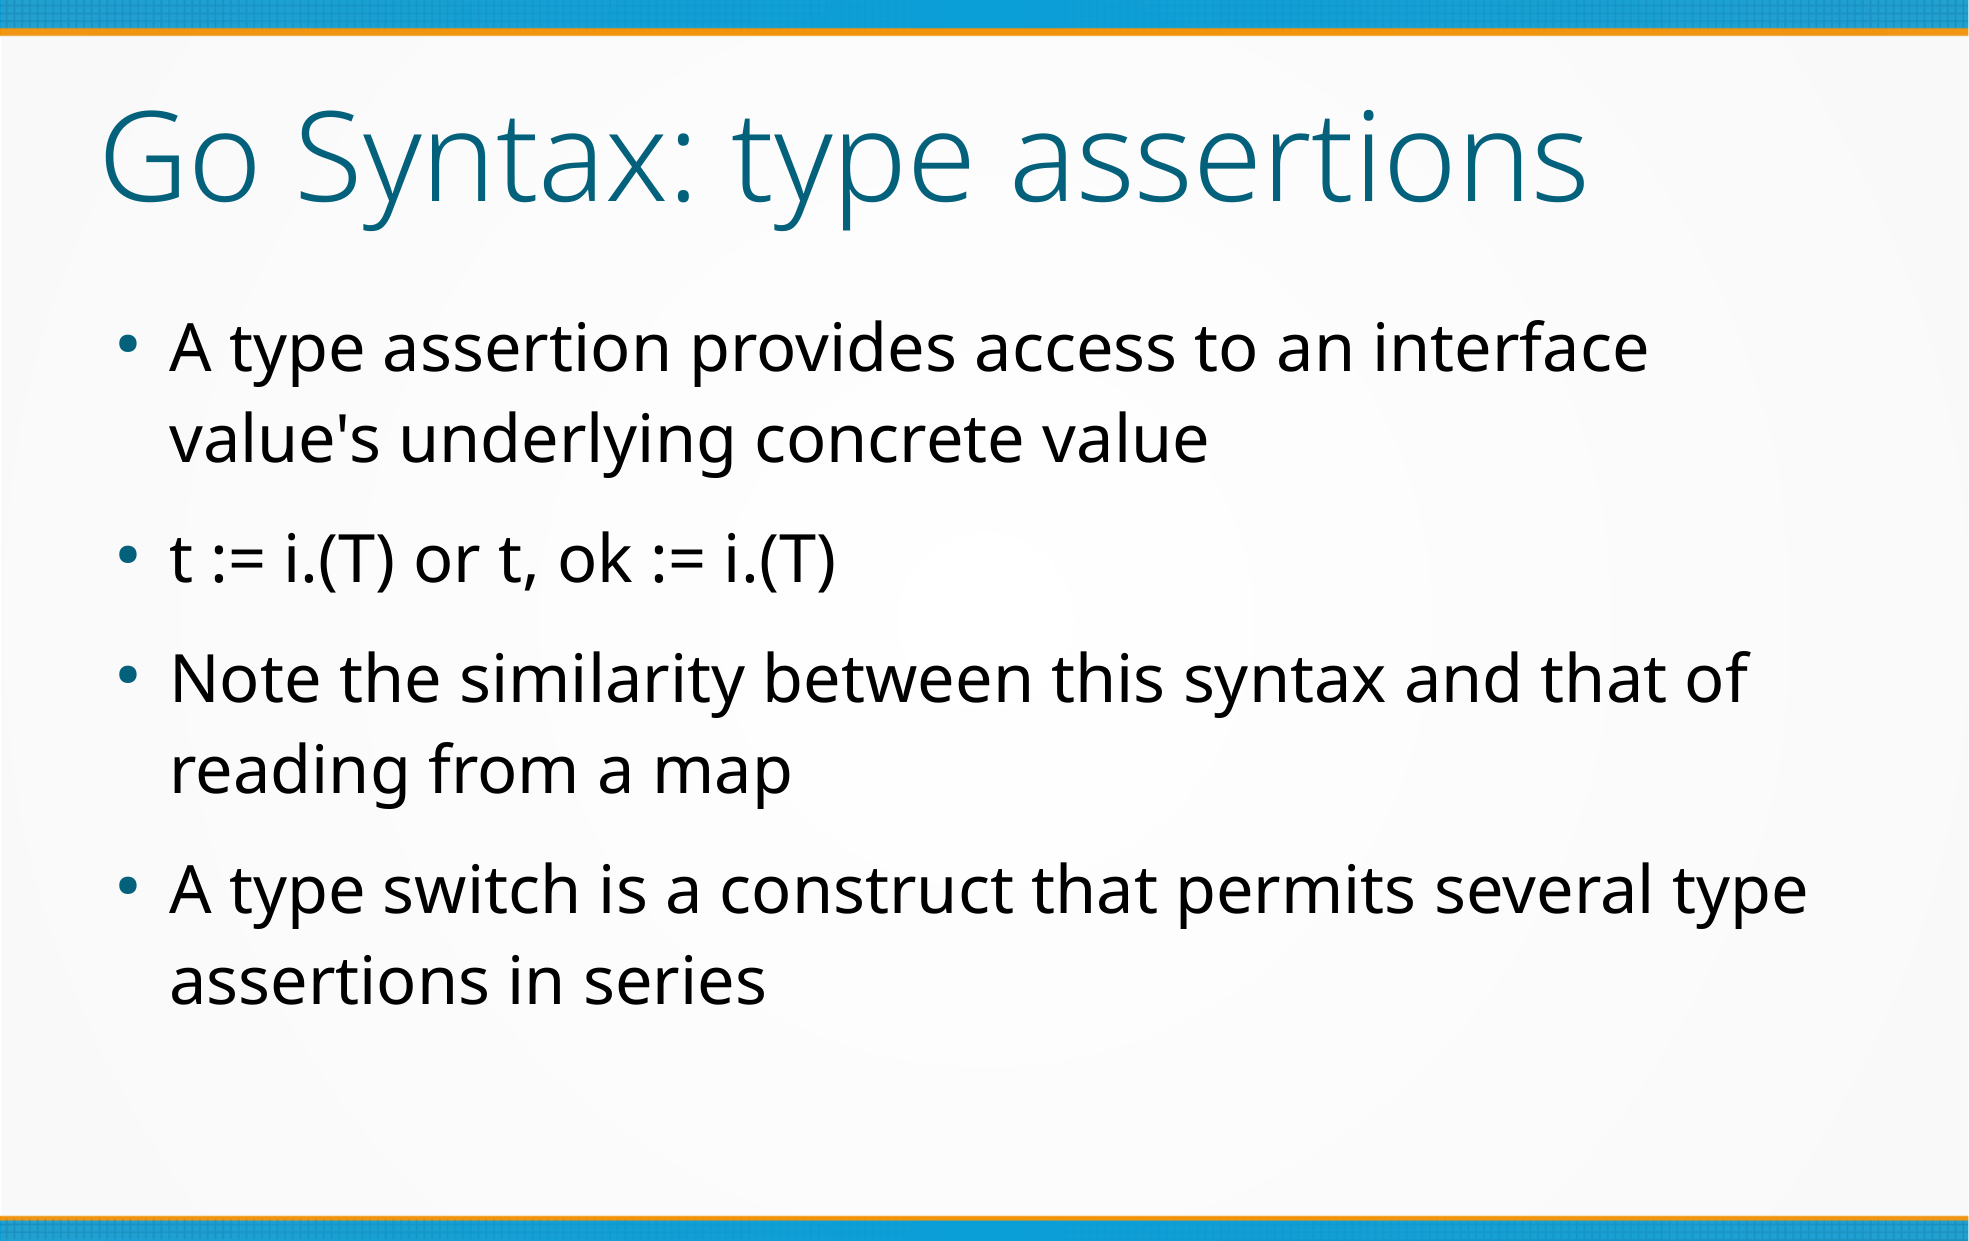

# Go Syntax: type assertions
A type assertion provides access to an interface value's underlying concrete value
t := i.(T) or t, ok := i.(T)
Note the similarity between this syntax and that of reading from a map
A type switch is a construct that permits several type assertions in series